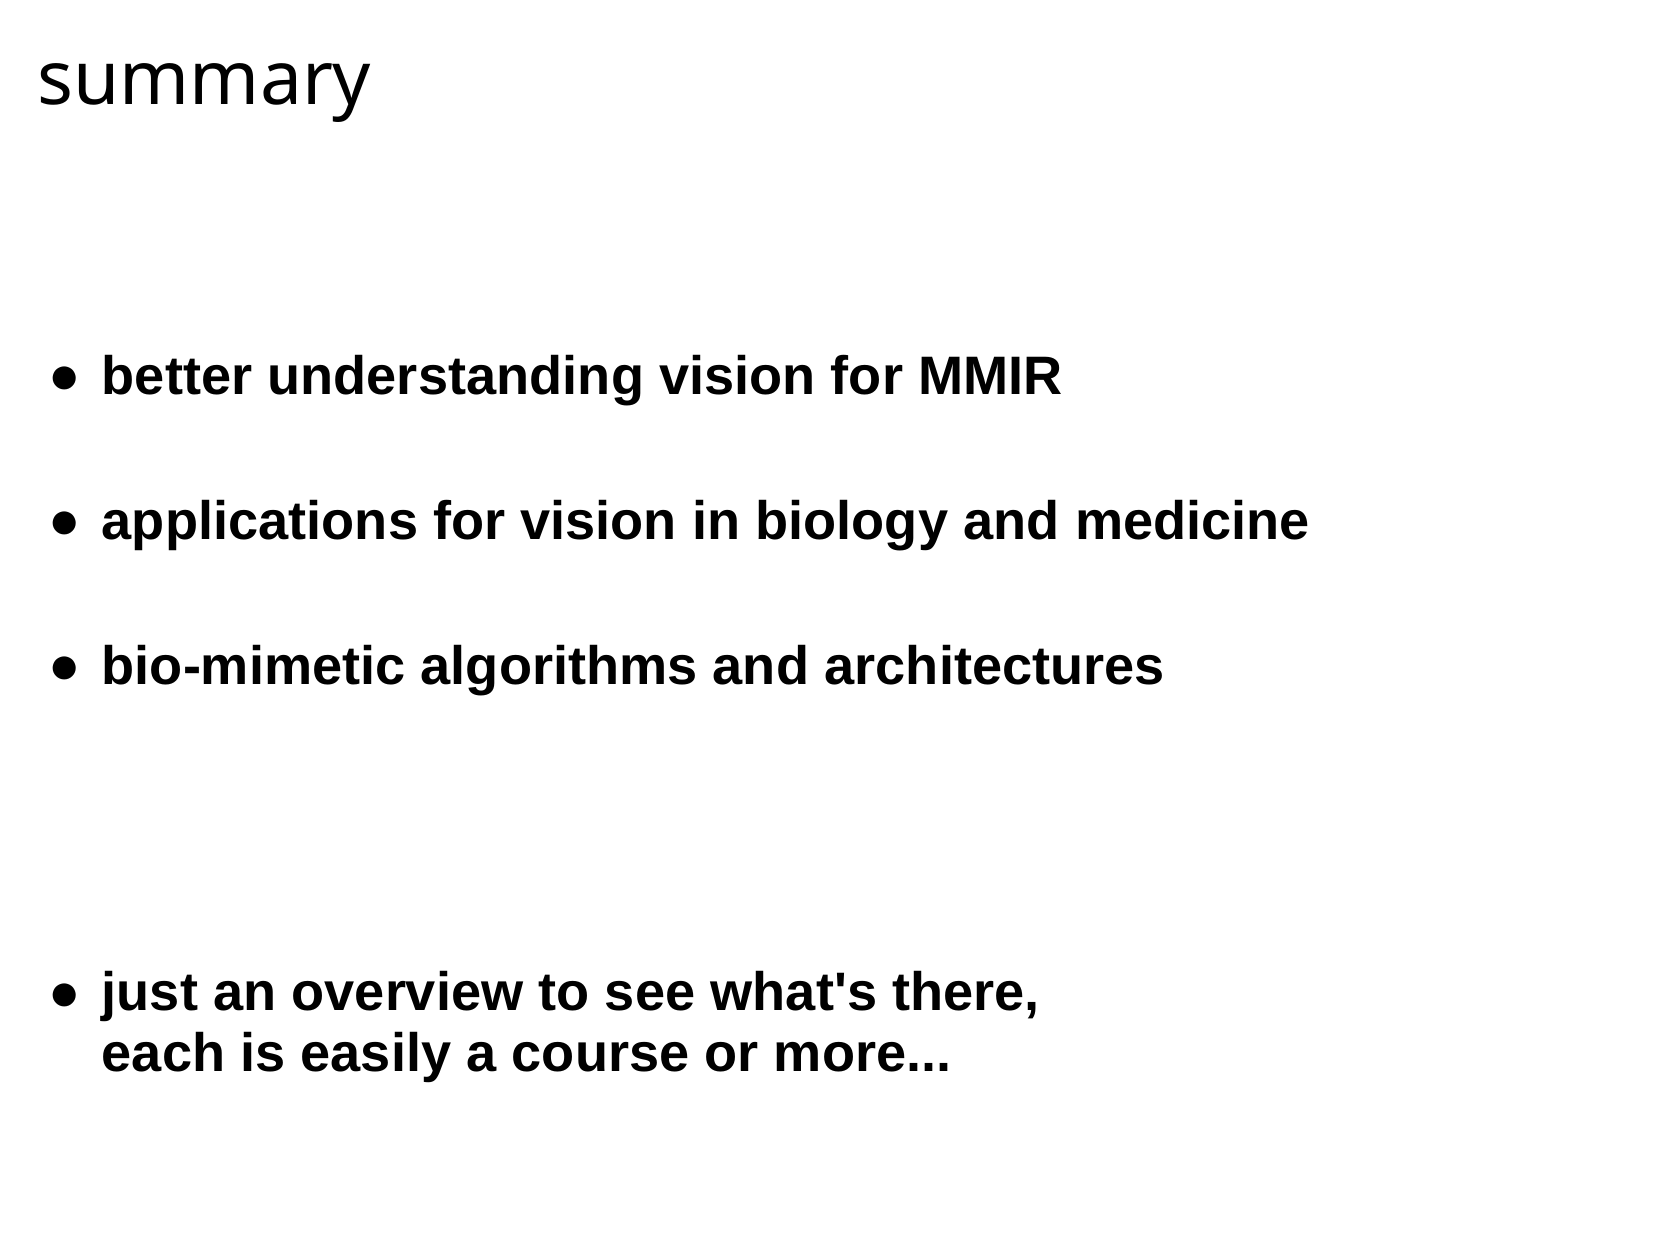

# summary
better understanding vision for MMIR
applications for vision in biology and medicine
bio-mimetic algorithms and architectures
just an overview to see what's there,
each is easily a course or more...